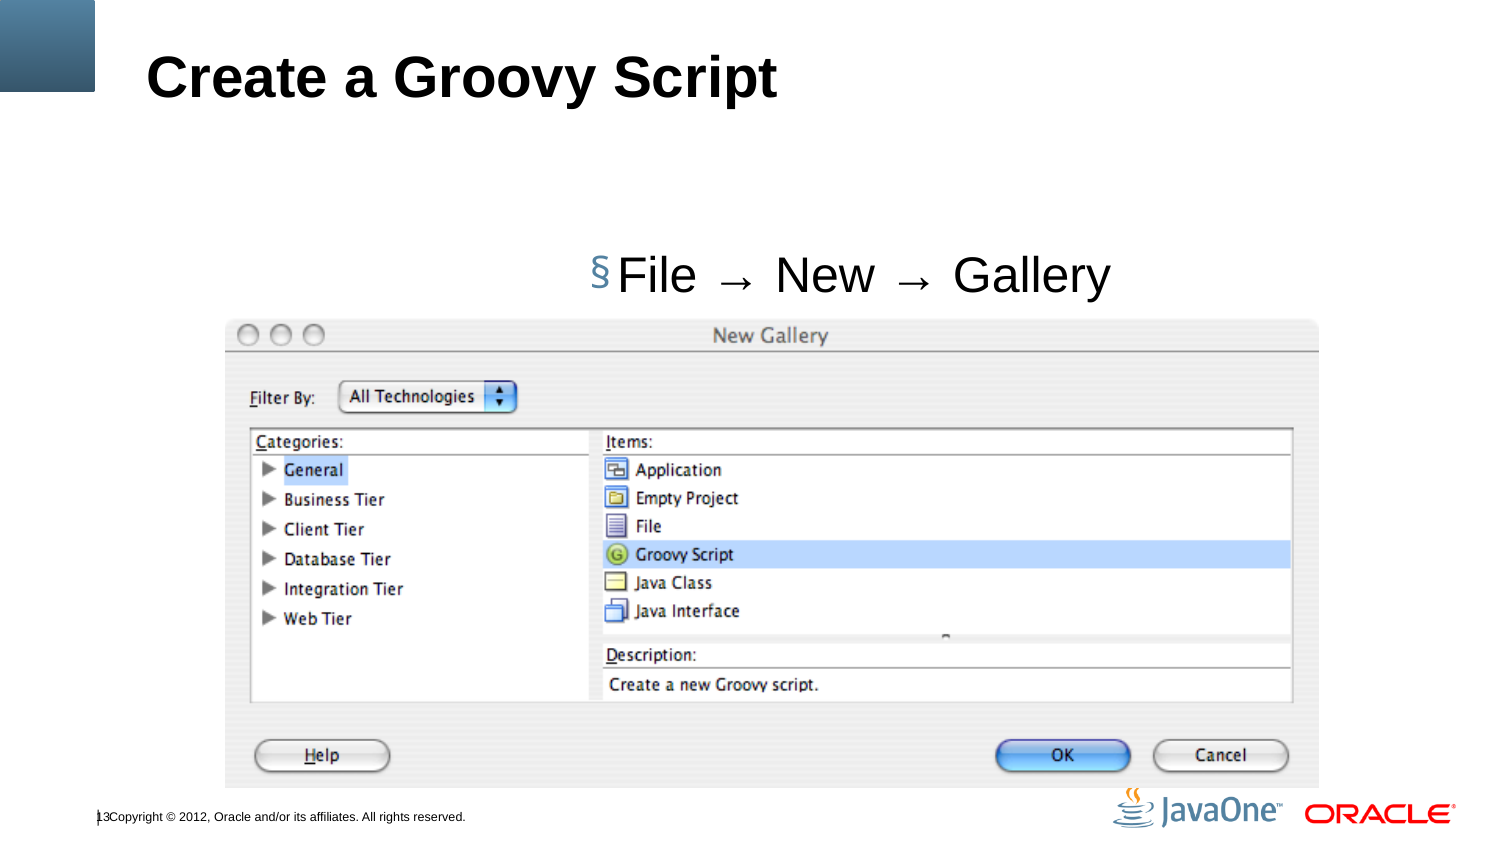

# Create a Groovy Script
File → New → Gallery